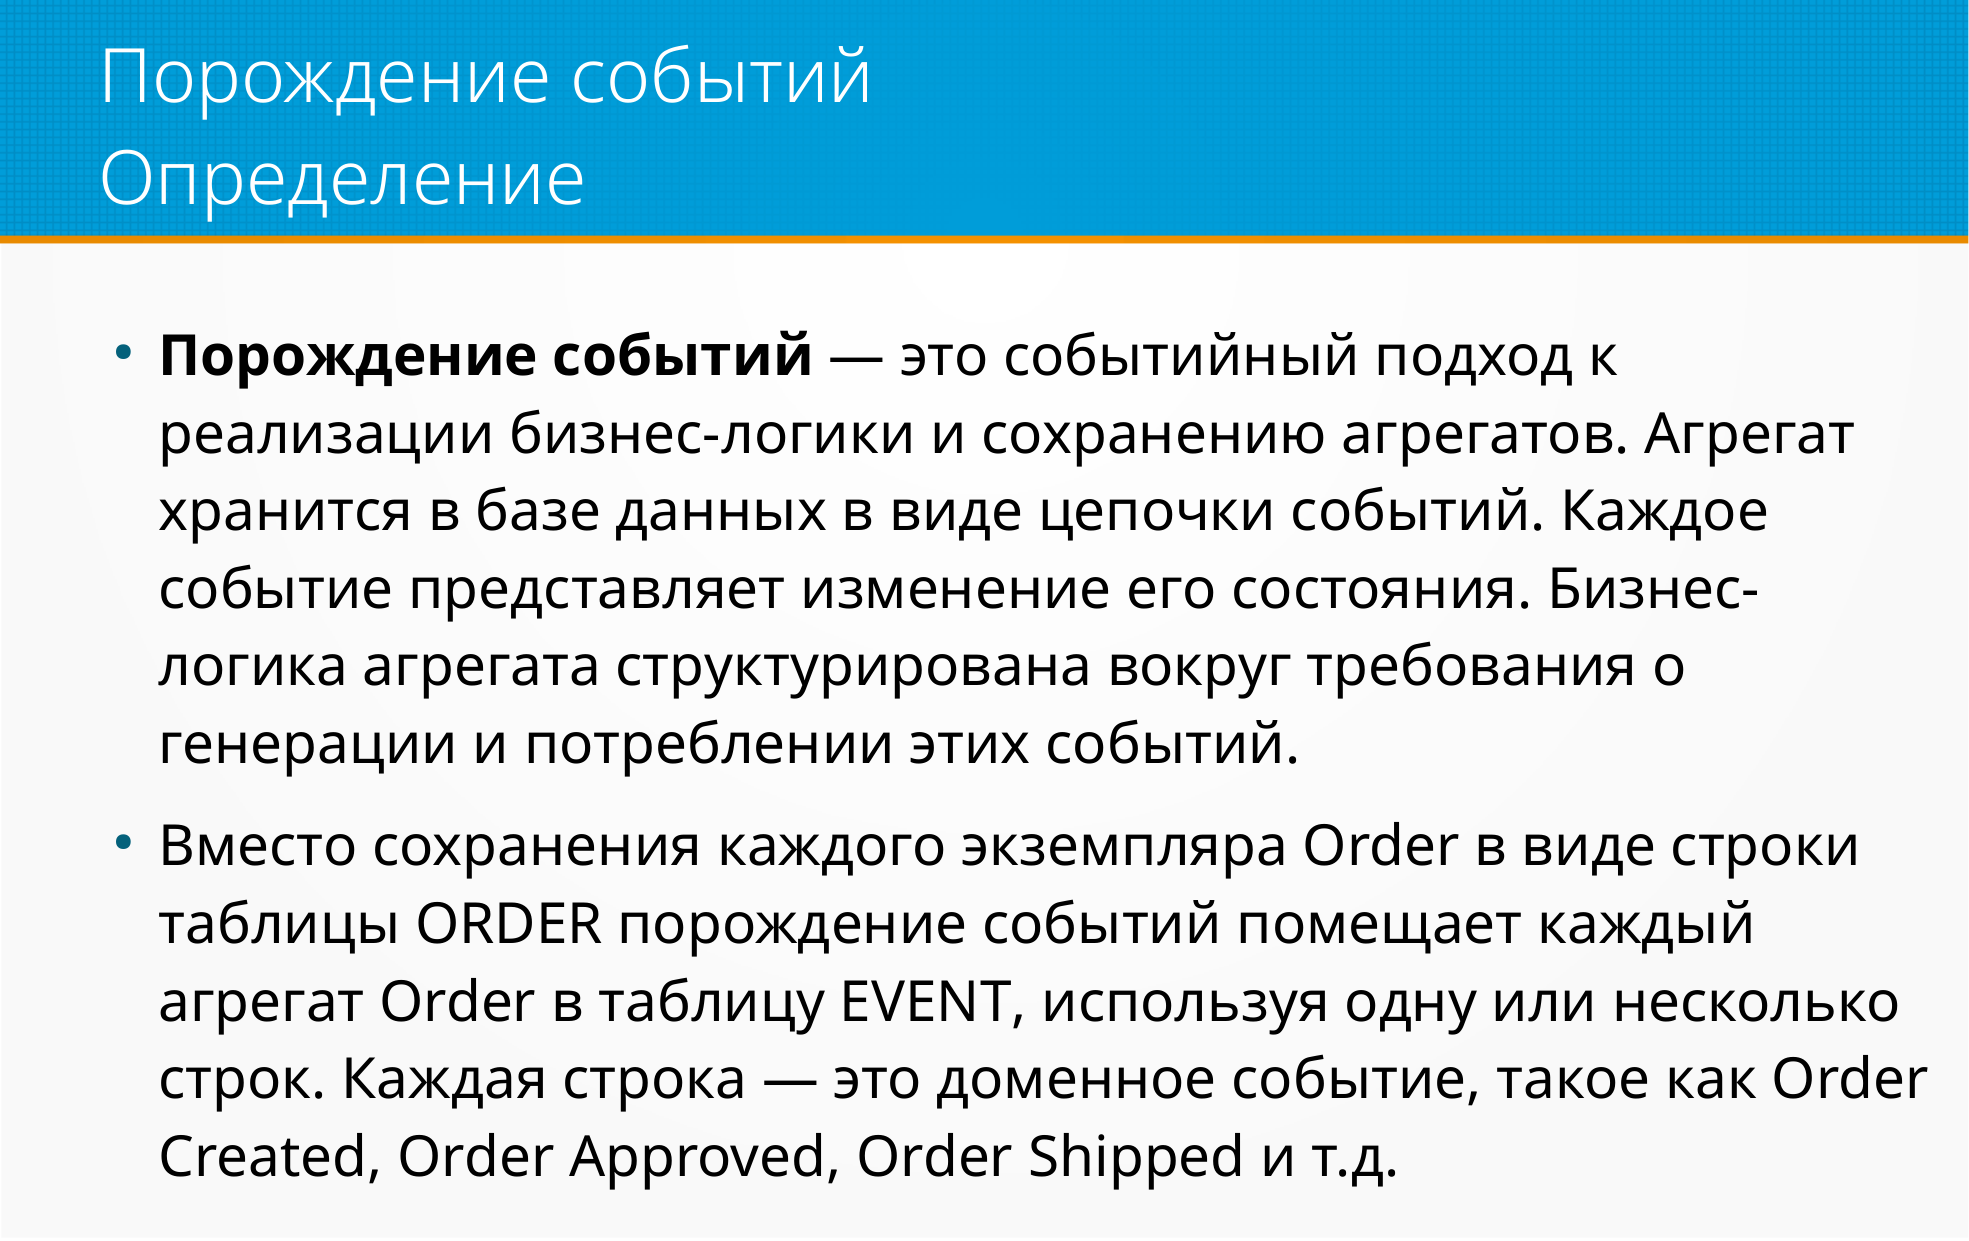

# Порождение событий Определение
Порождение событий — это событийный подход к реализации бизнес-логики и сохранению агрегатов. Агрегат хранится в базе данных в виде цепочки событий. Каждое событие представляет изменение его состояния. Бизнес-логика агрегата структурирована вокруг требования о генерации и потреблении этих событий.
Вместо сохранения каждого экземпляра Order в виде строки таблицы ORDER порождение событий помещает каждый агрегат Order в таблицу EVENT, используя одну или несколько строк. Каждая строка — это доменное событие, такое как Order Created, Order Approved, Order Shipped и т.д.